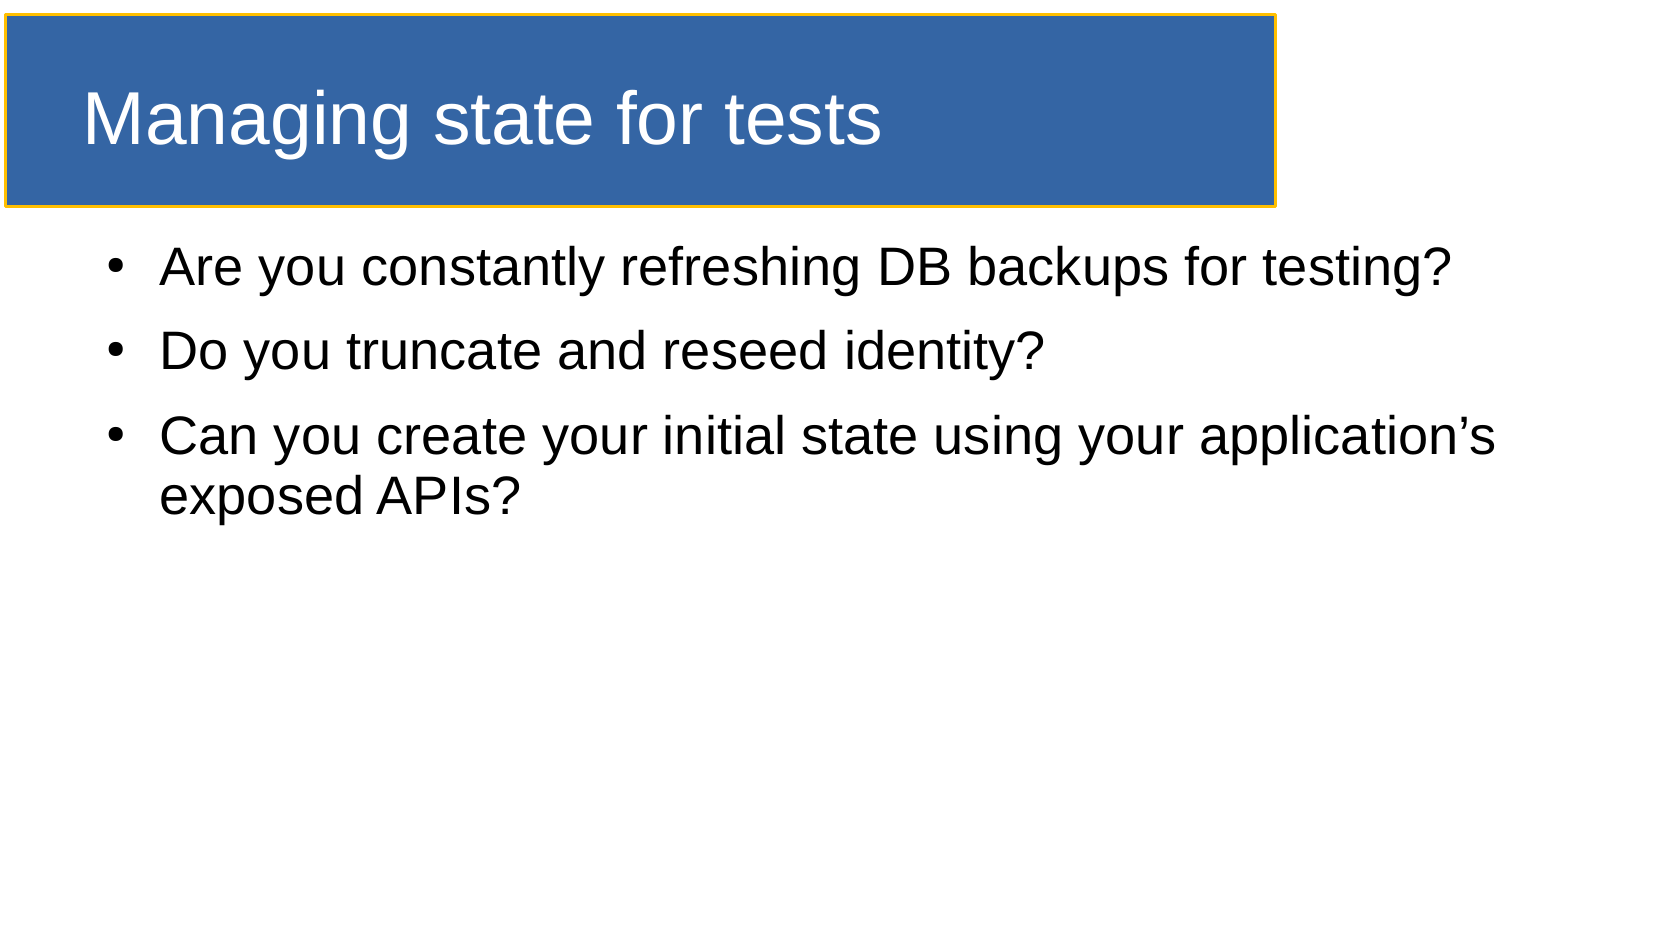

# Managing state for tests
Are you constantly refreshing DB backups for testing?
Do you truncate and reseed identity?
Can you create your initial state using your application’s exposed APIs?